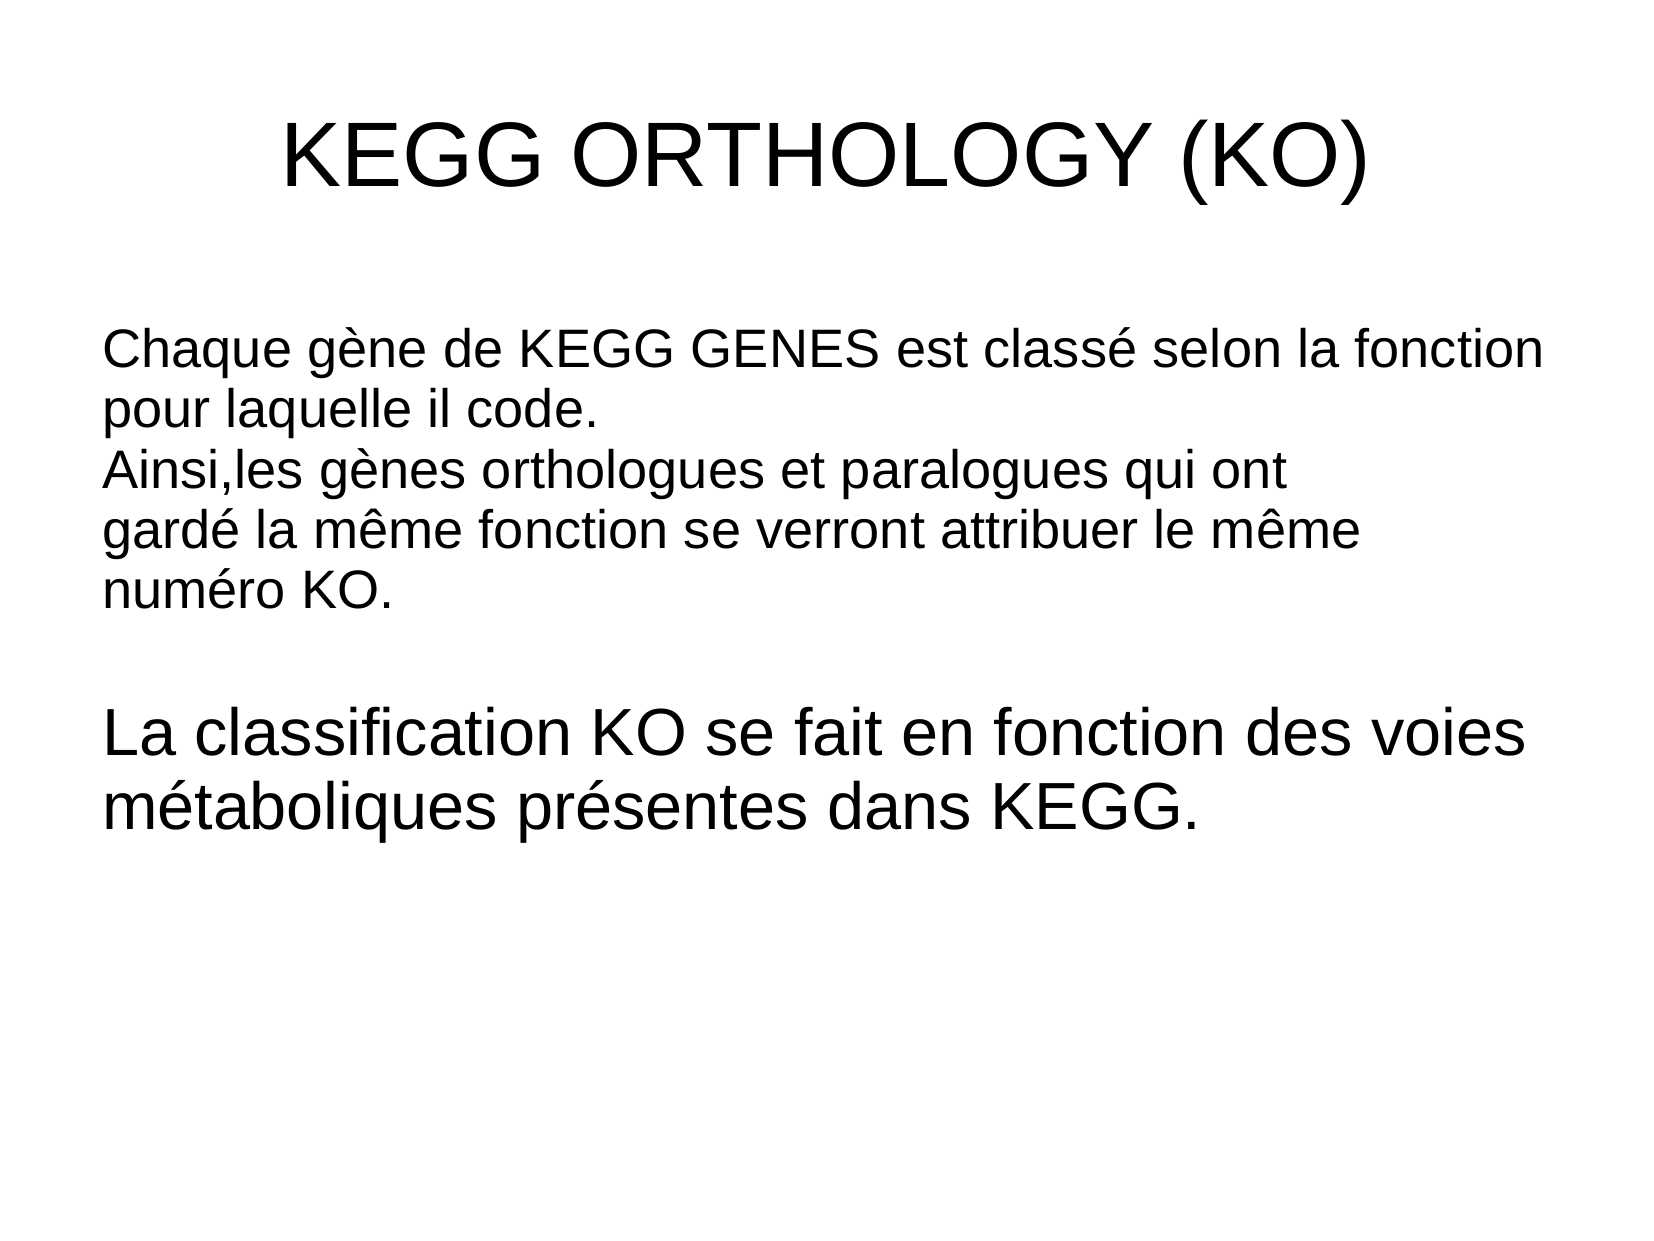

# KEGG ORTHOLOGY (KO)
Chaque gène de KEGG GENES est classé selon la fonction pour laquelle il code.
Ainsi,les gènes orthologues et paralogues qui ont
gardé la même fonction se verront attribuer le même numéro KO.
La classification KO se fait en fonction des voies métaboliques présentes dans KEGG.
Ludovic